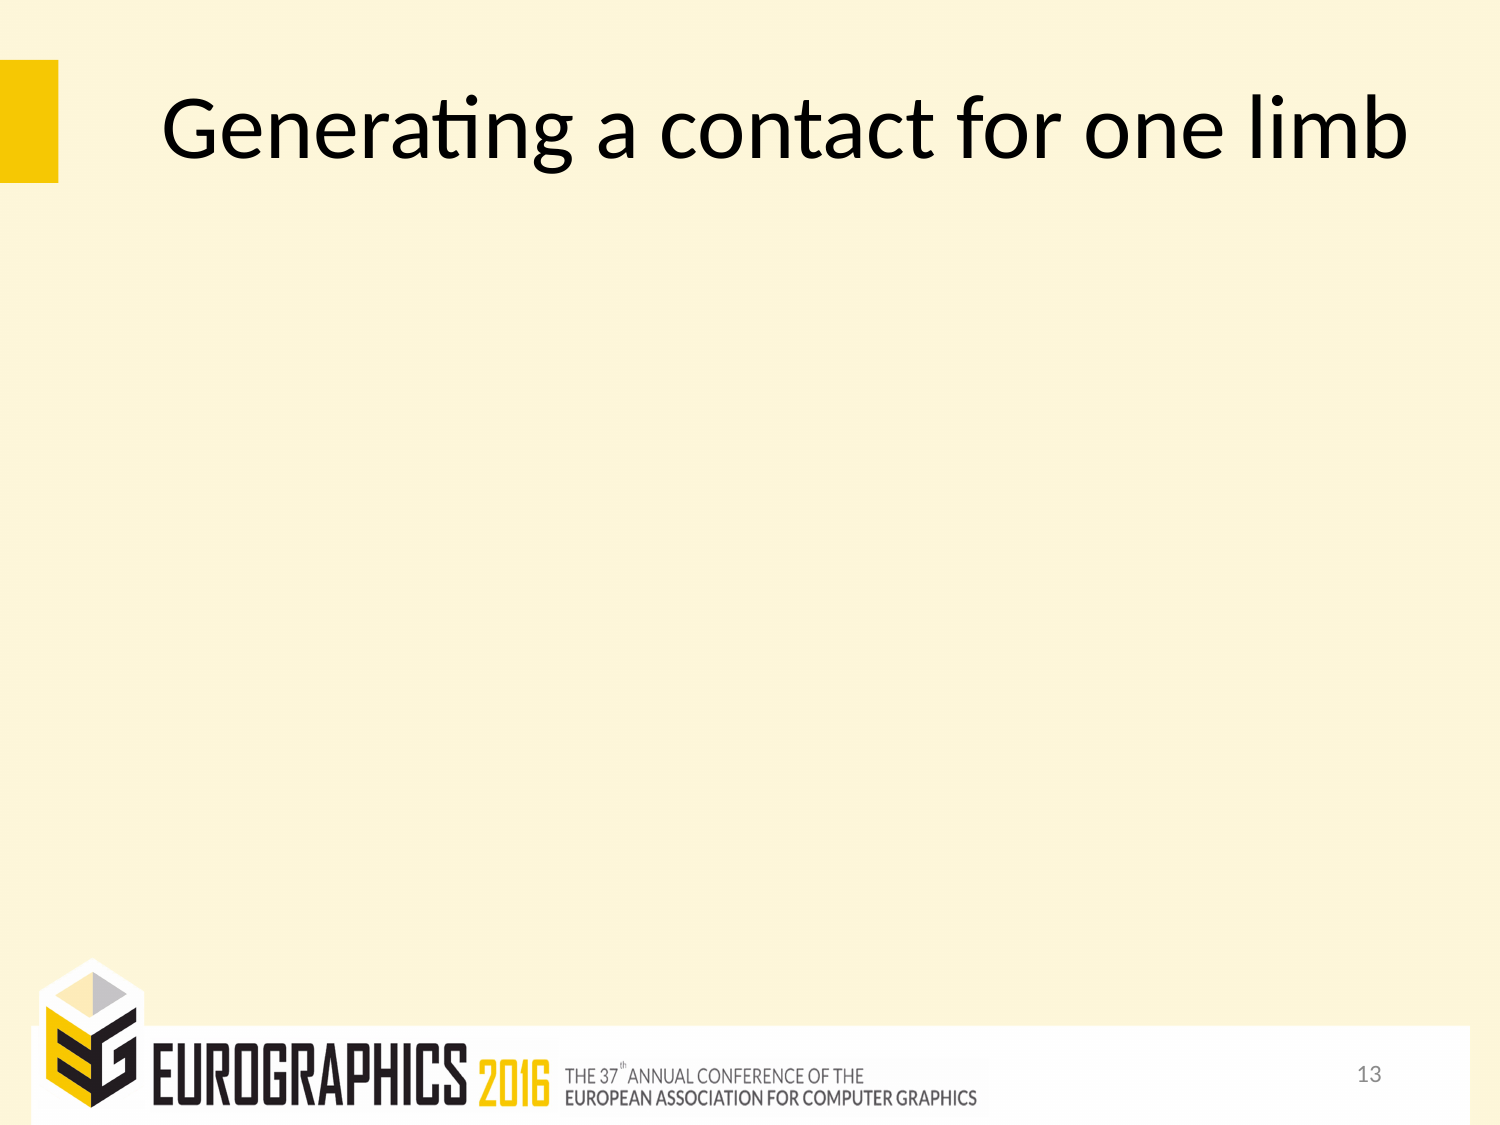

# Generating a contact for one limb